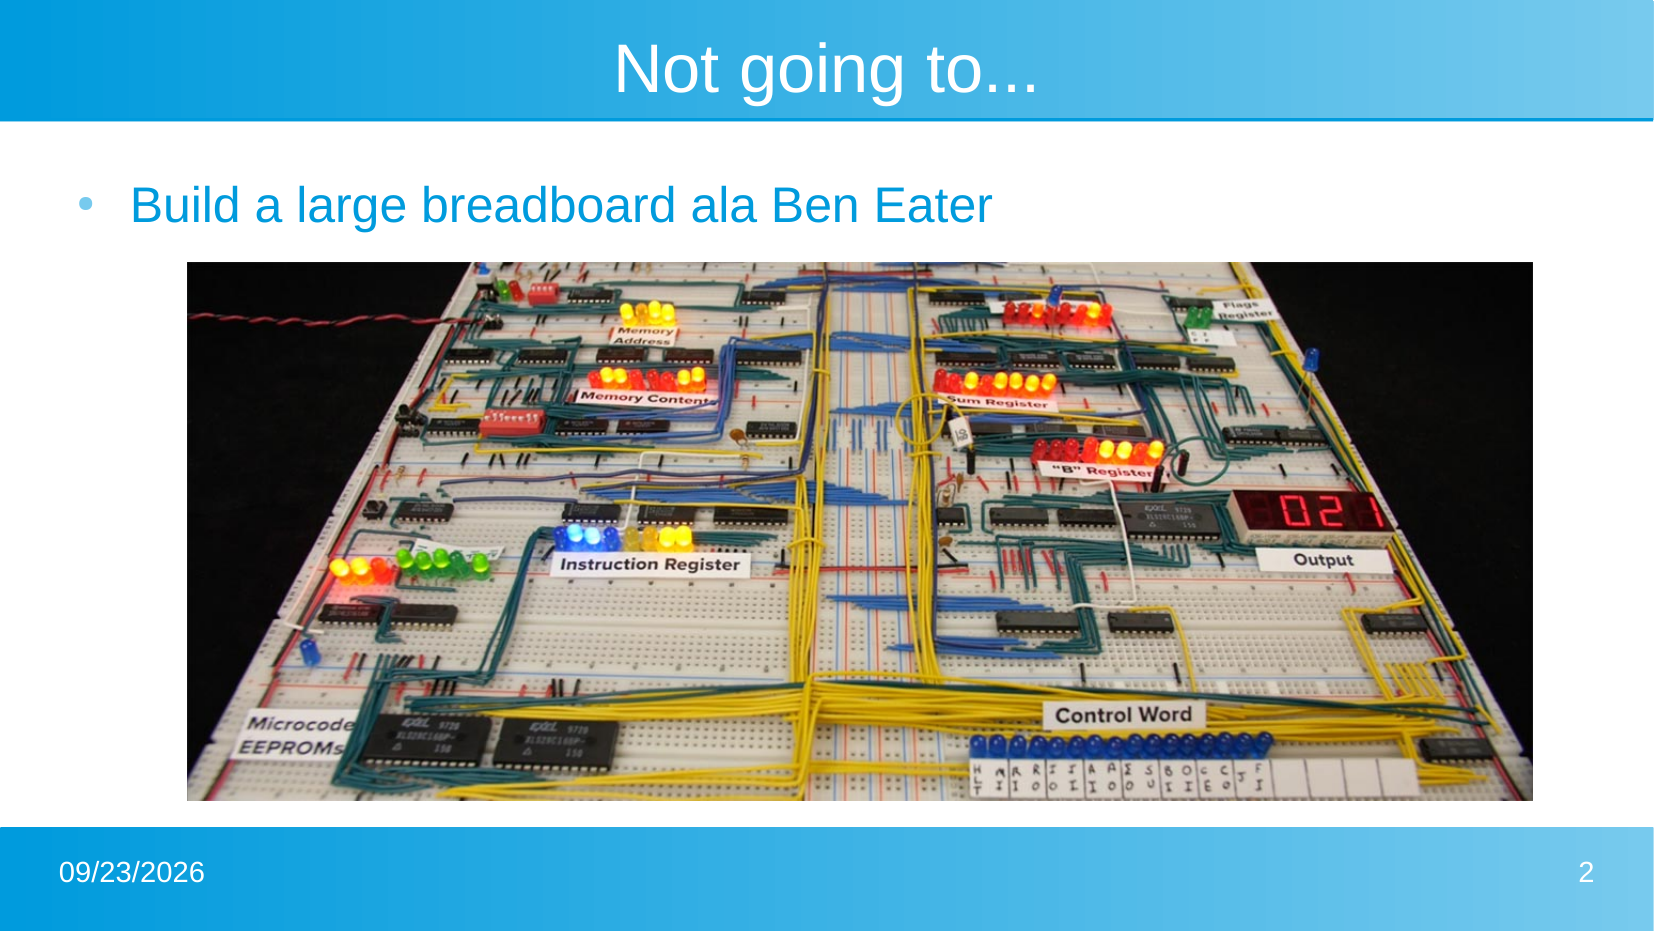

# Not going to...
Build a large breadboard ala Ben Eater
2